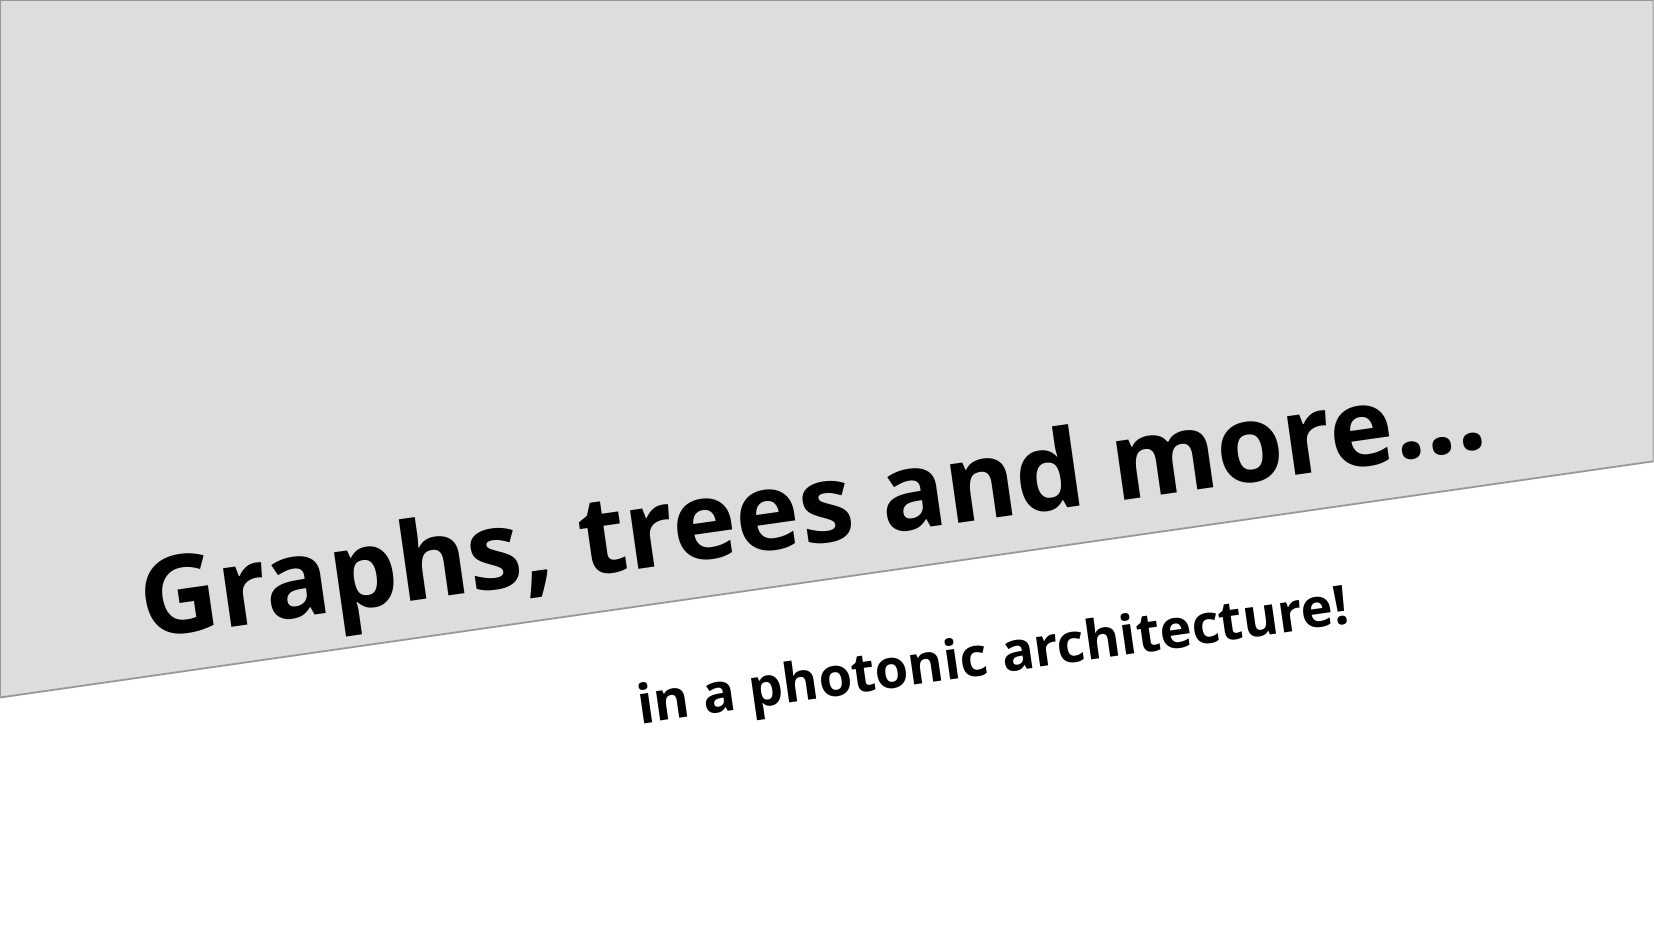

# Graphs, trees and more…
in a photonic architecture!